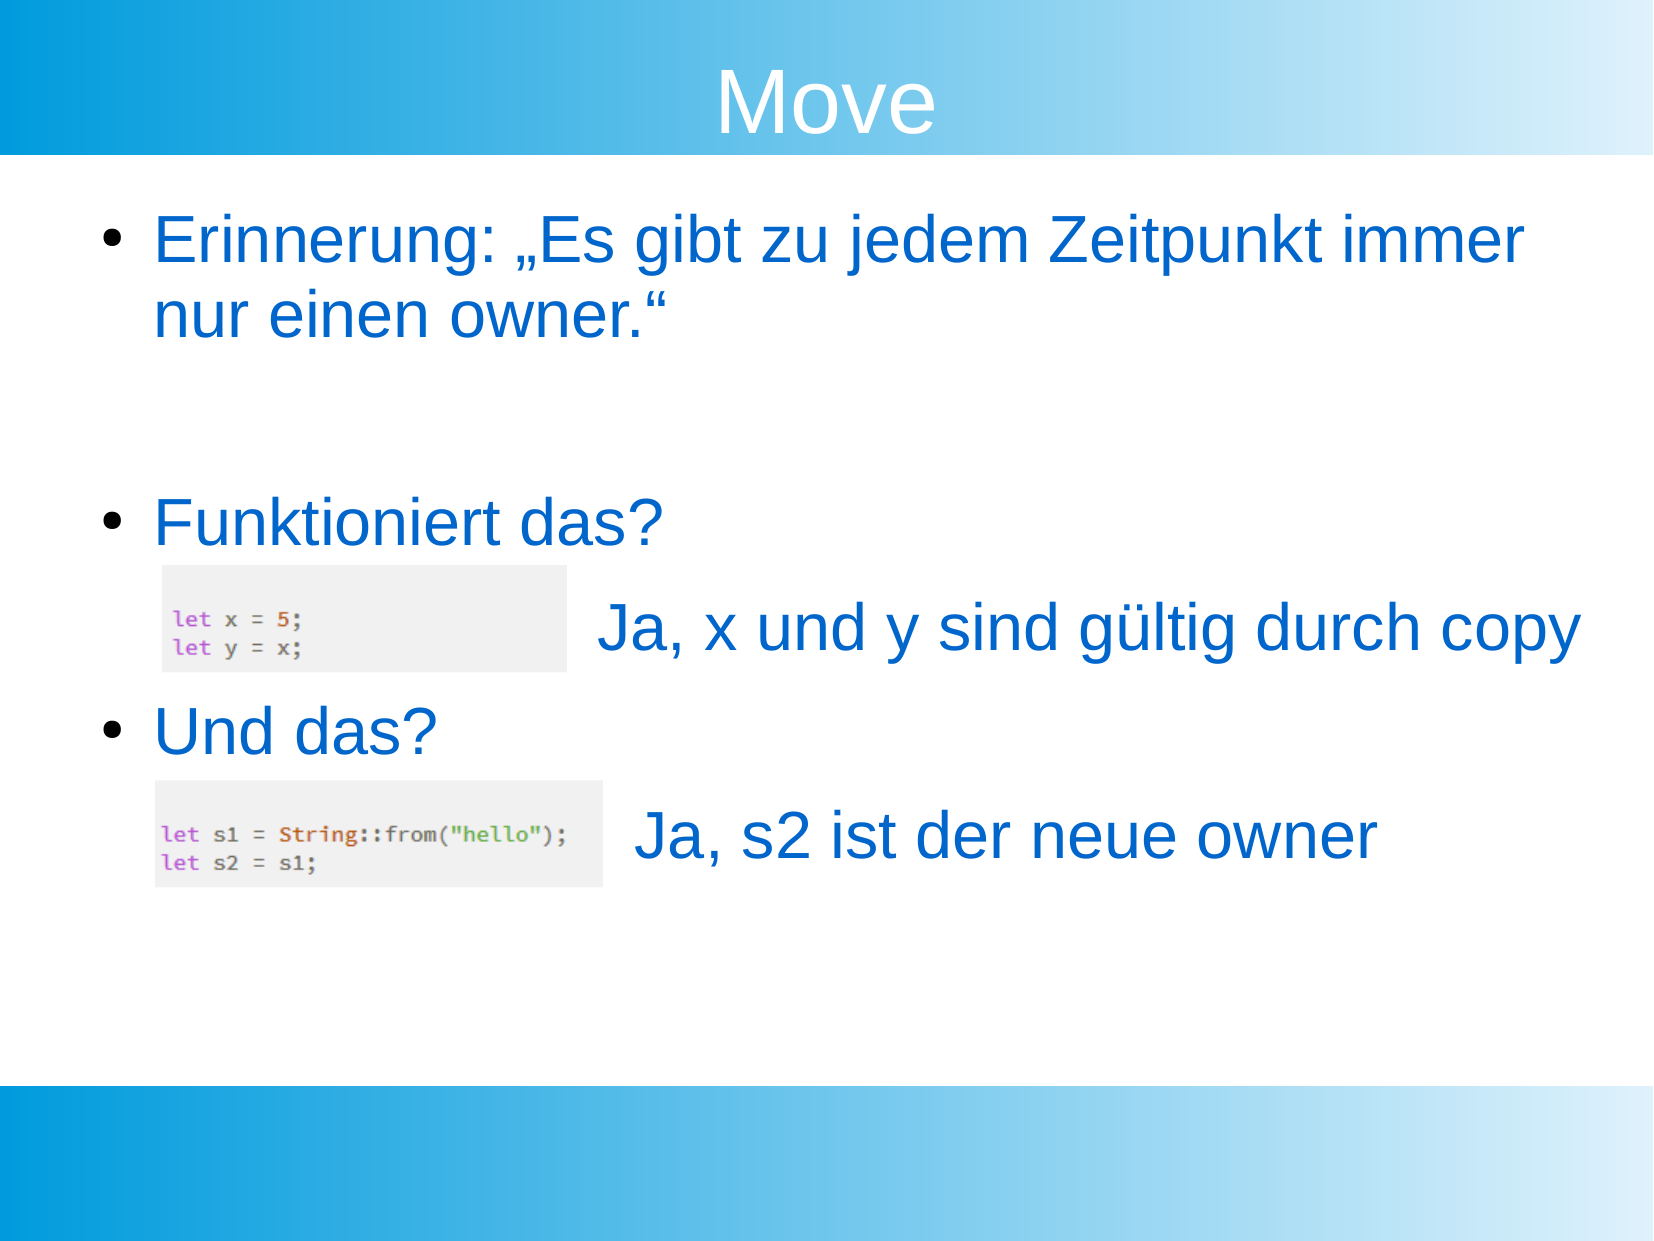

# Move
Erinnerung: „Es gibt zu jedem Zeitpunkt immer nur einen owner.“
Funktioniert das?
 Ja, x und y sind gültig durch copy
Und das?
 Ja, s2 ist der neue owner